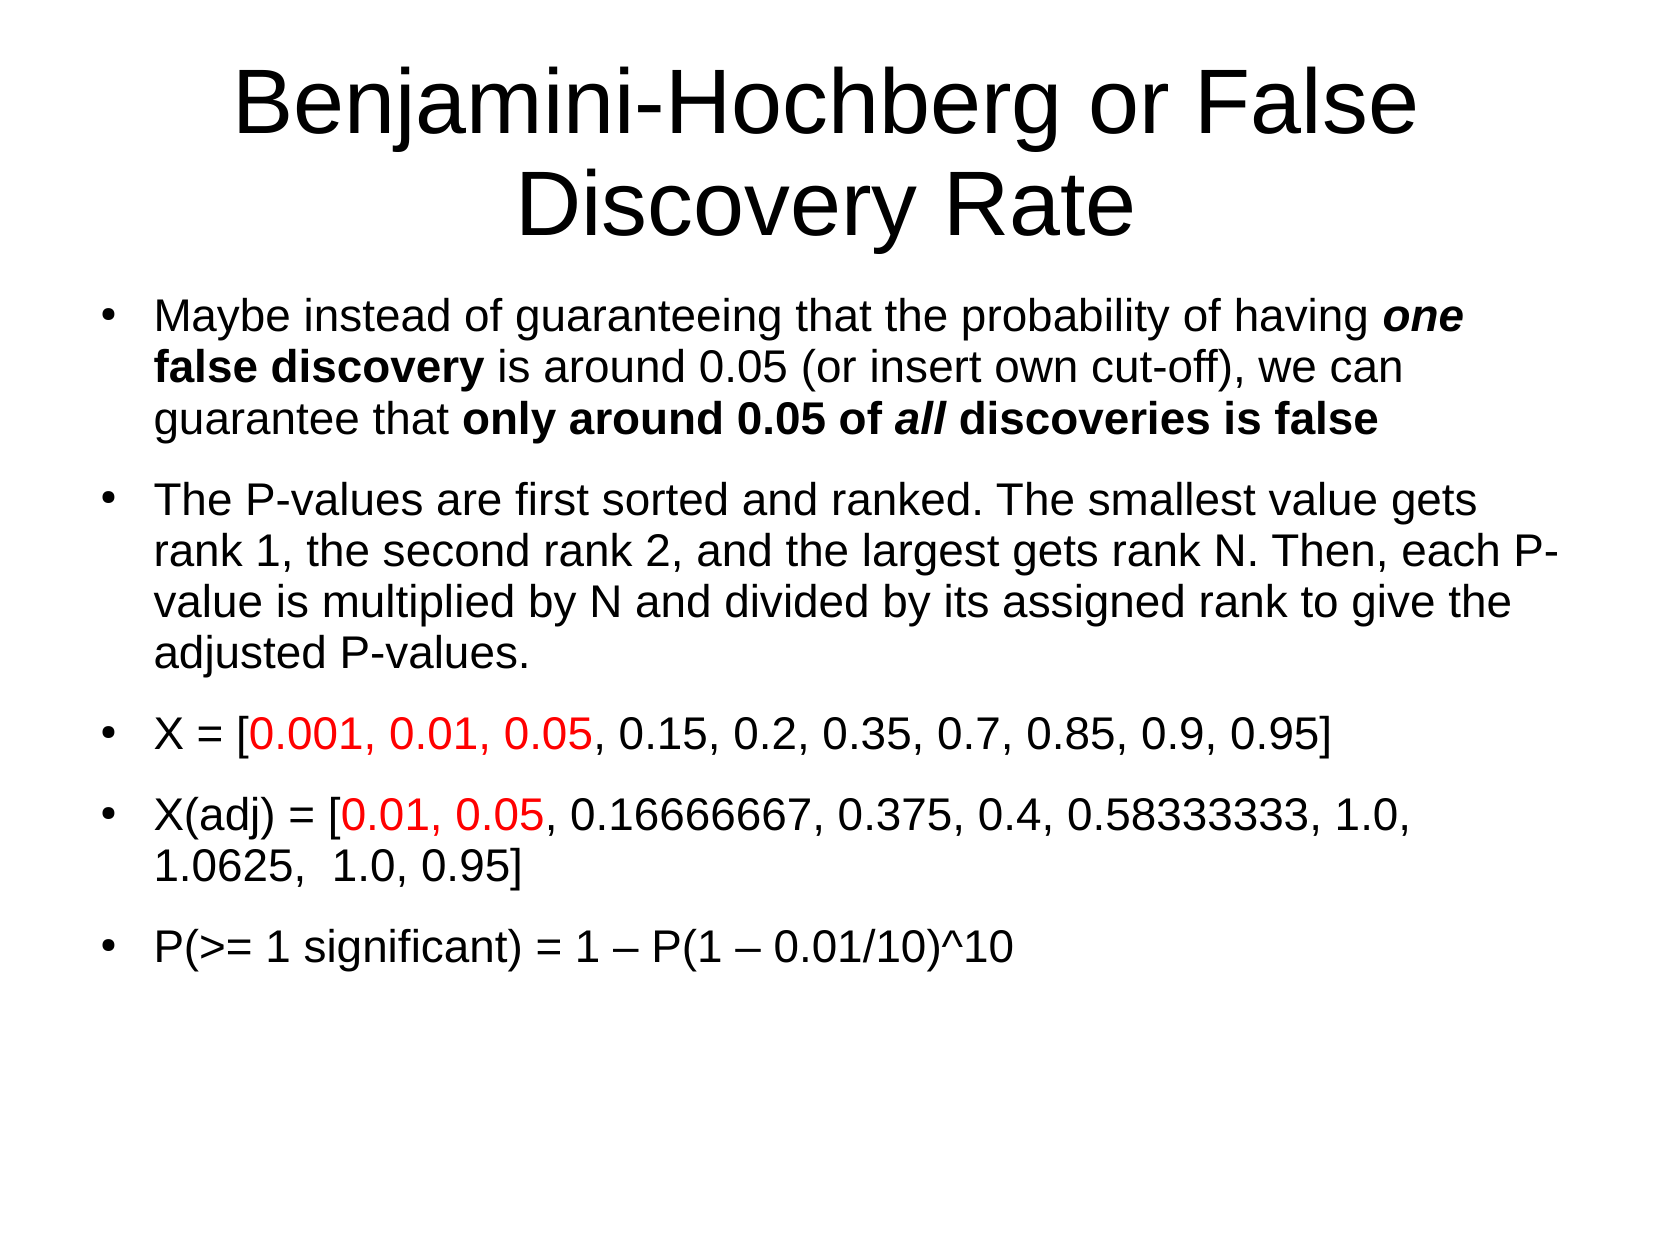

# Benjamini-Hochberg or False Discovery Rate
Maybe instead of guaranteeing that the probability of having one false discovery is around 0.05 (or insert own cut-off), we can guarantee that only around 0.05 of all discoveries is false
The P-values are first sorted and ranked. The smallest value gets rank 1, the second rank 2, and the largest gets rank N. Then, each P-value is multiplied by N and divided by its assigned rank to give the adjusted P-values.
X = [0.001, 0.01, 0.05, 0.15, 0.2, 0.35, 0.7, 0.85, 0.9, 0.95]
X(adj) = [0.01, 0.05, 0.16666667, 0.375, 0.4, 0.58333333, 1.0, 1.0625, 1.0, 0.95]
P(>= 1 significant) = 1 – P(1 – 0.01/10)^10